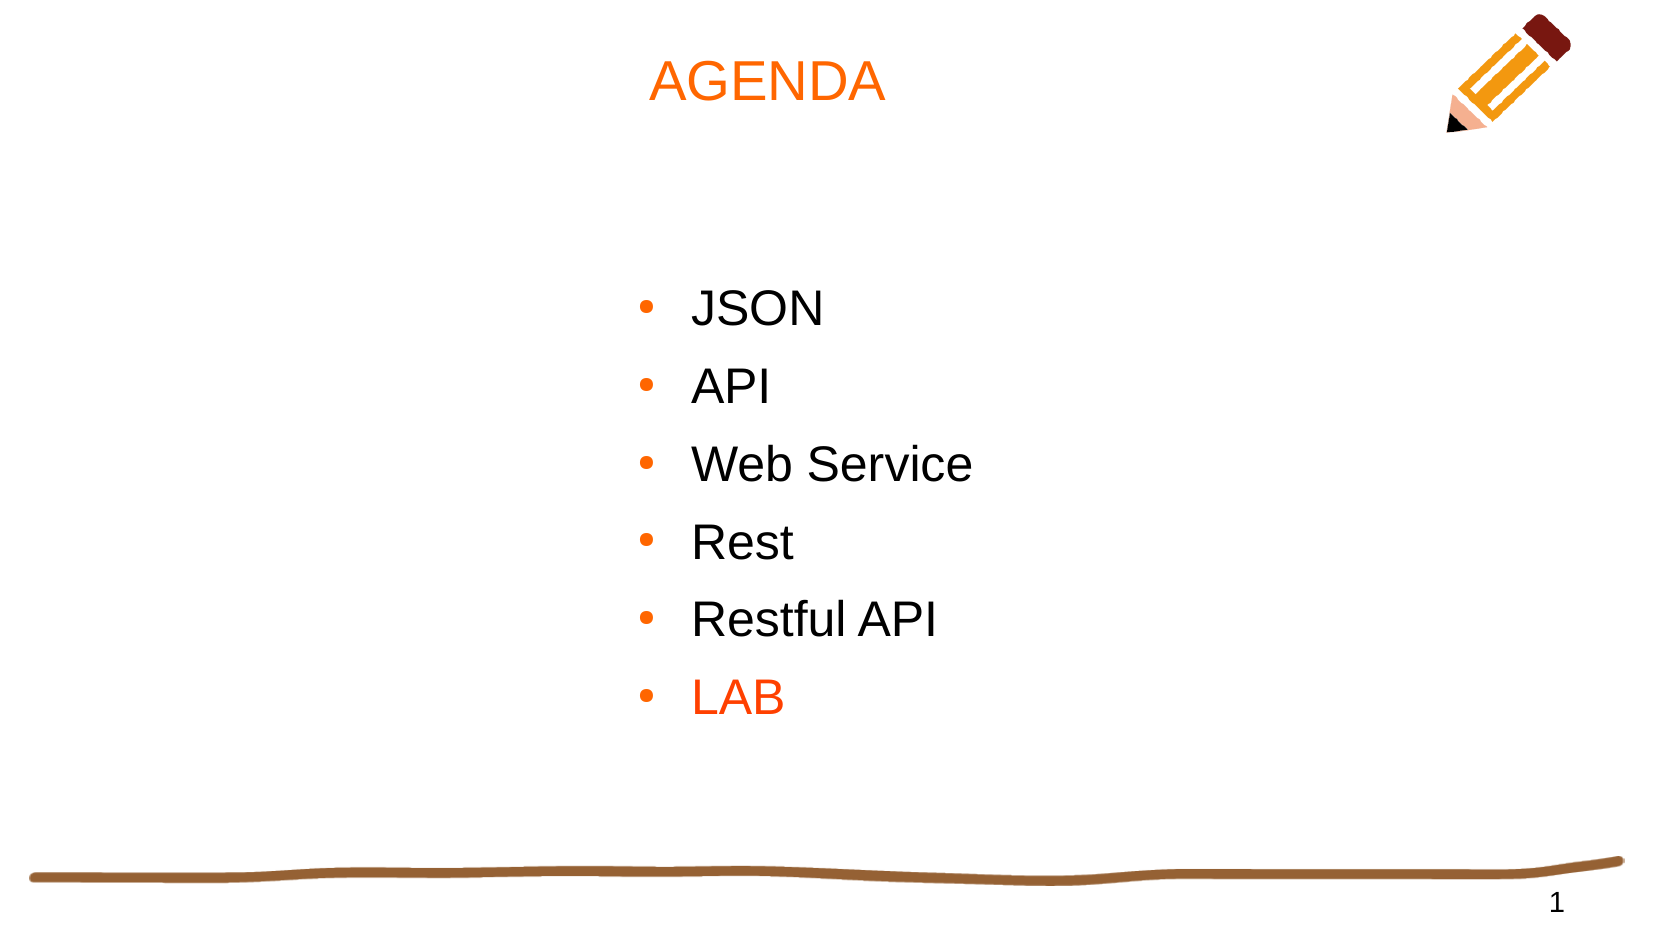

# AGENDA
JSON
API
Web Service
Rest
Restful API
LAB
1